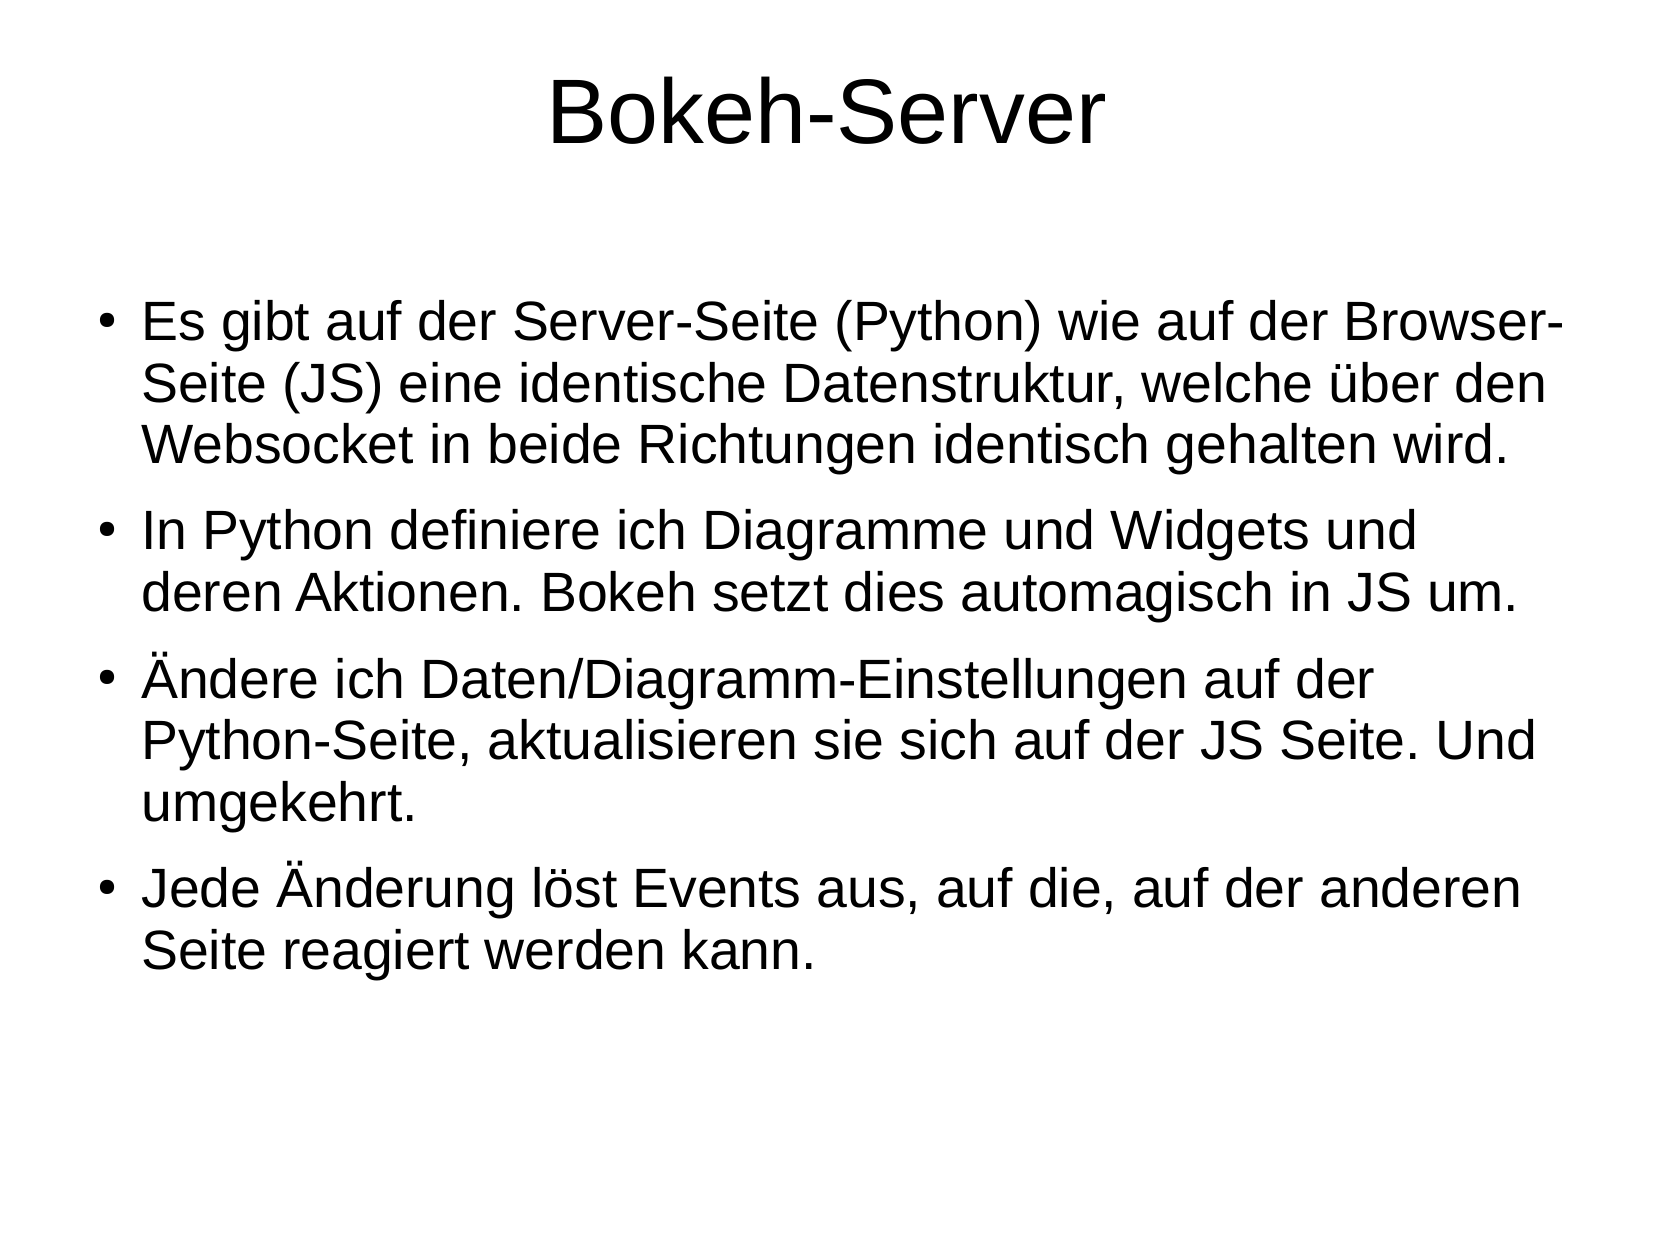

# Bokeh-Server
Es gibt auf der Server-Seite (Python) wie auf der Browser-Seite (JS) eine identische Datenstruktur, welche über den Websocket in beide Richtungen identisch gehalten wird.
In Python definiere ich Diagramme und Widgets und deren Aktionen. Bokeh setzt dies automagisch in JS um.
Ändere ich Daten/Diagramm-Einstellungen auf der Python-Seite, aktualisieren sie sich auf der JS Seite. Und umgekehrt.
Jede Änderung löst Events aus, auf die, auf der anderen Seite reagiert werden kann.